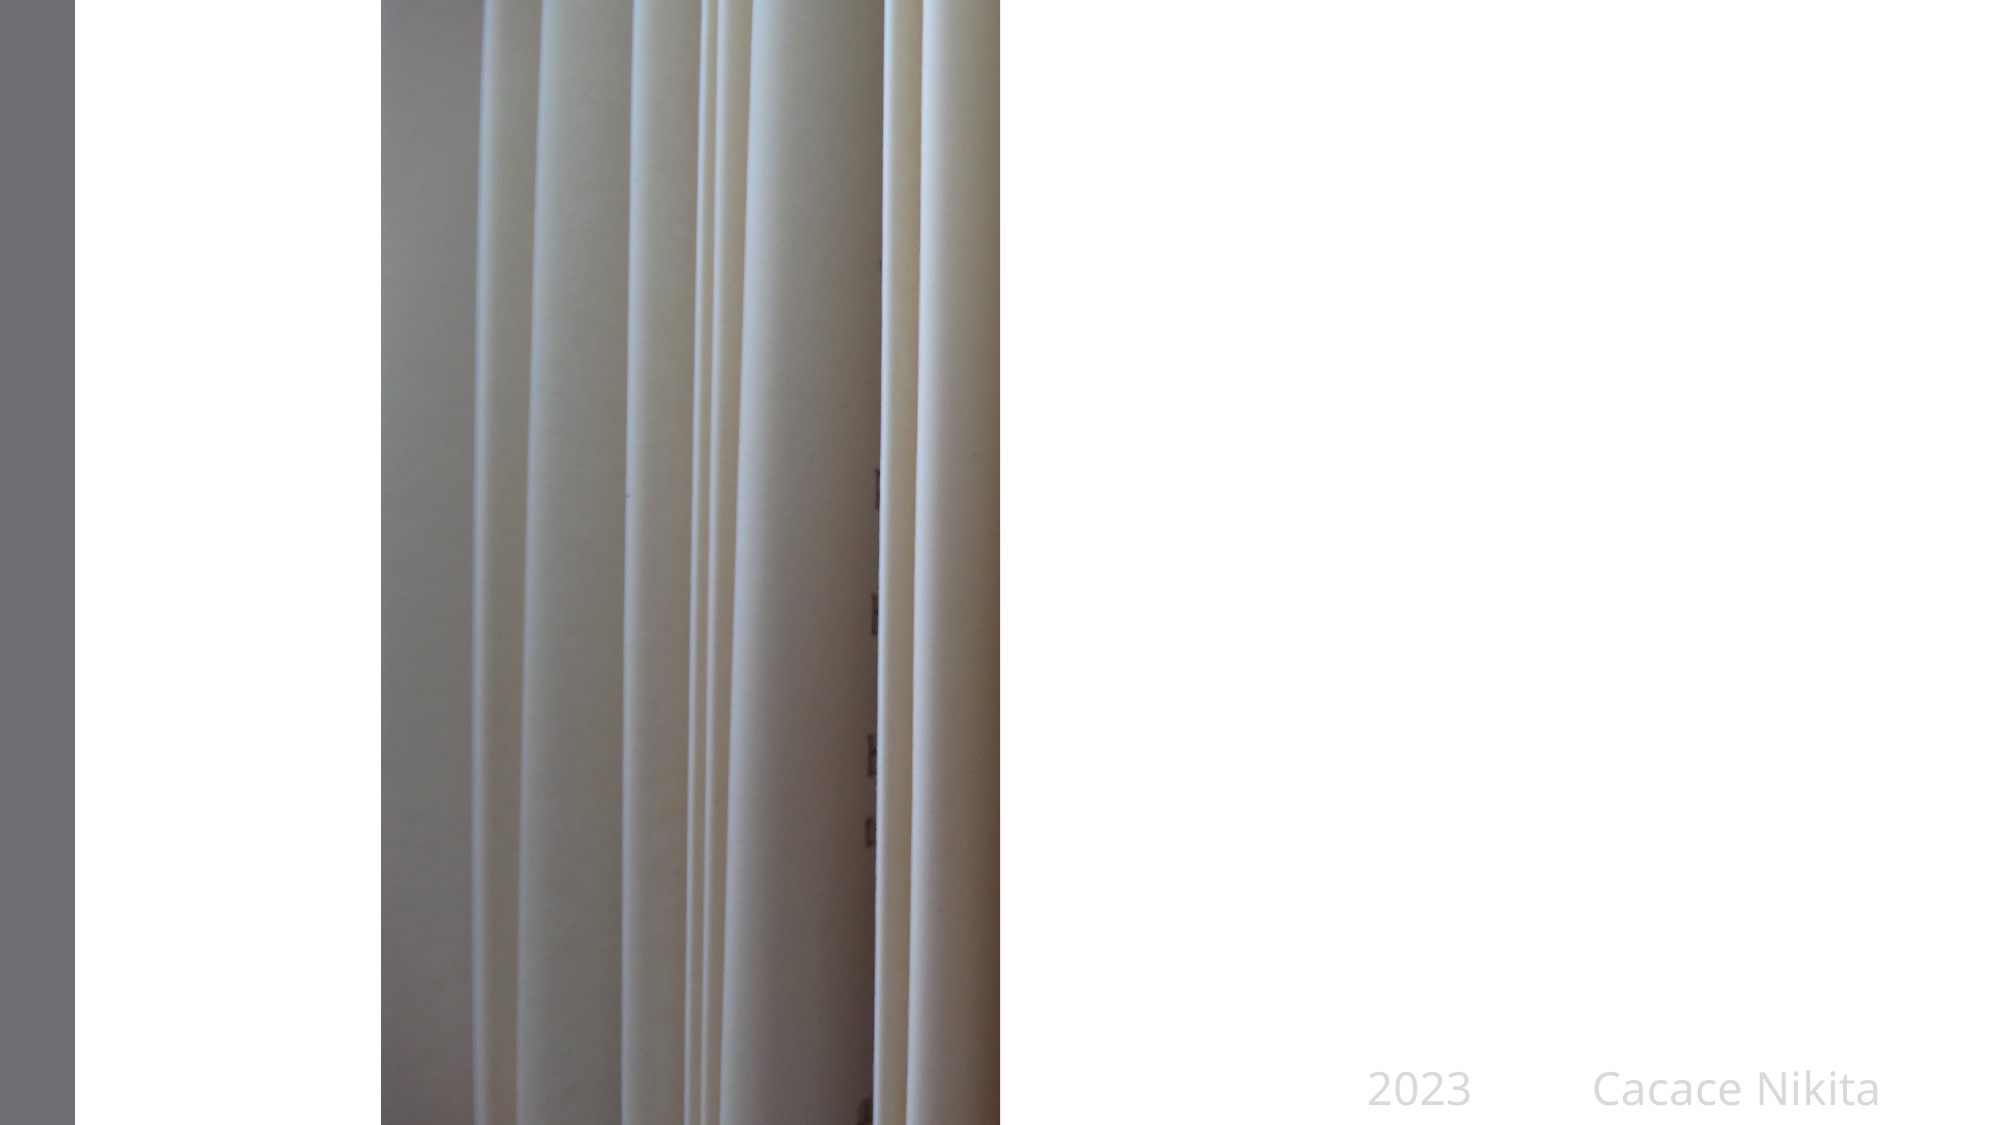

# Analyse des ventes en lignes - Lapage
2023		Cacace Nikita